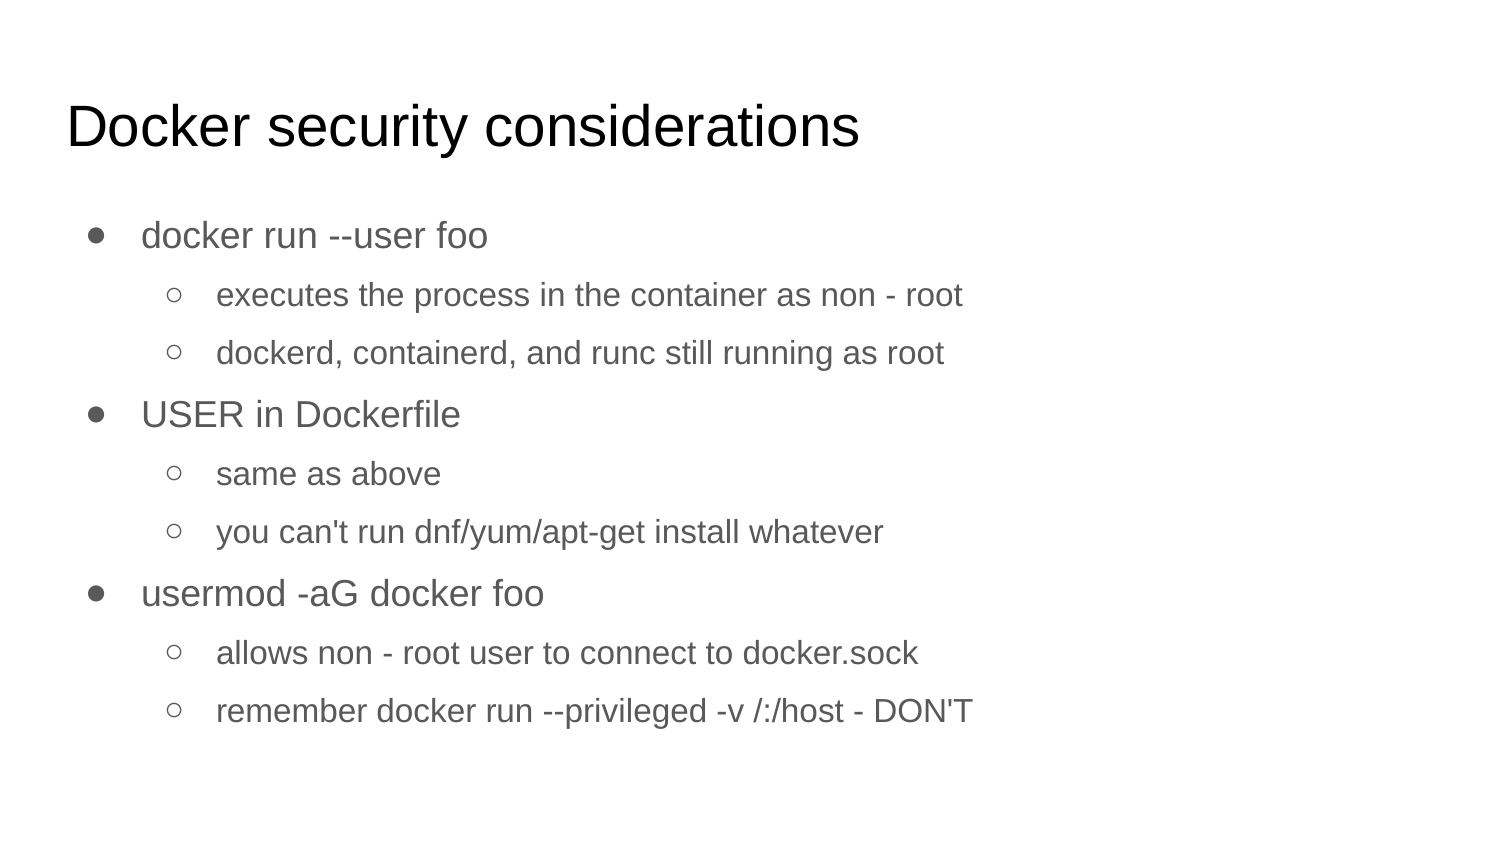

# Docker security considerations
docker run --user foo
executes the process in the container as non - root
dockerd, containerd, and runc still running as root
USER in Dockerfile
same as above
you can't run dnf/yum/apt-get install whatever
usermod -aG docker foo
allows non - root user to connect to docker.sock
remember docker run --privileged -v /:/host - DON'T